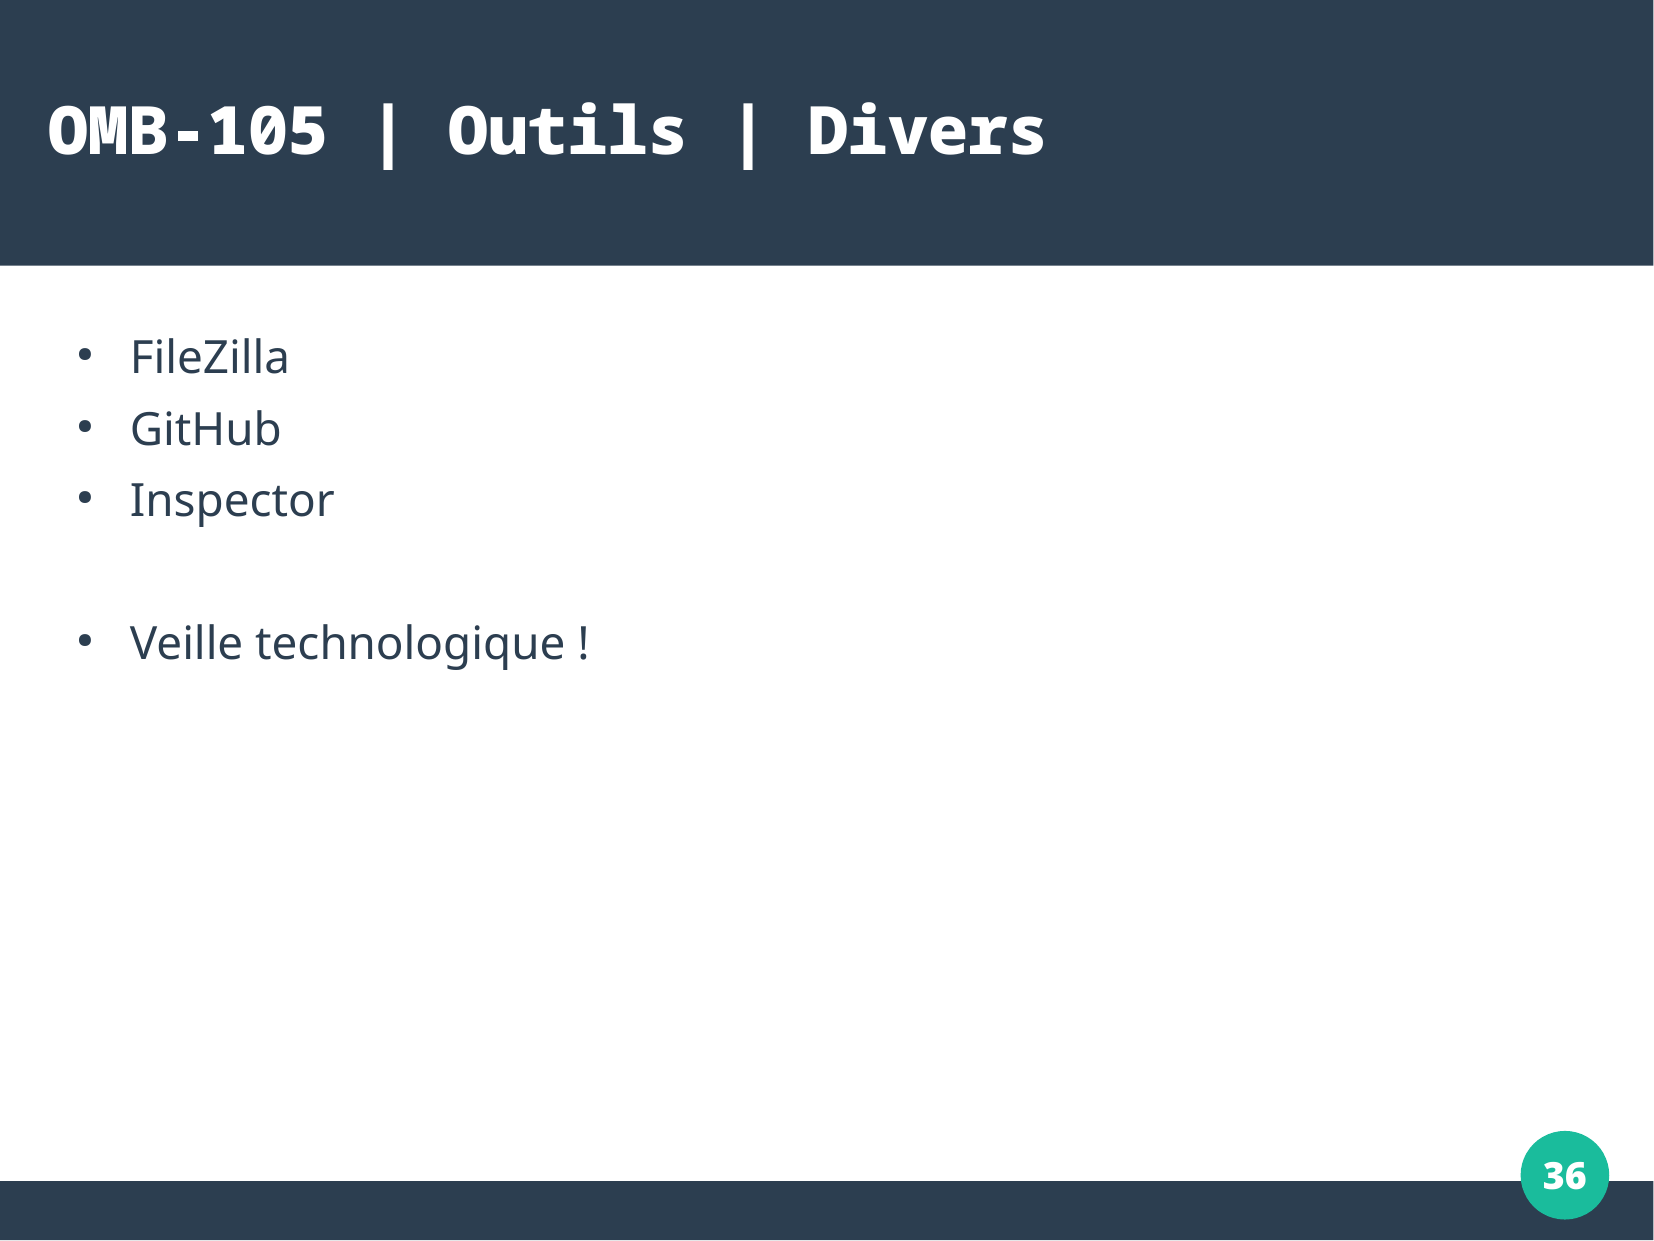

OMB-105 | Outils | Divers
# FileZilla
GitHub
Inspector
Veille technologique !
36